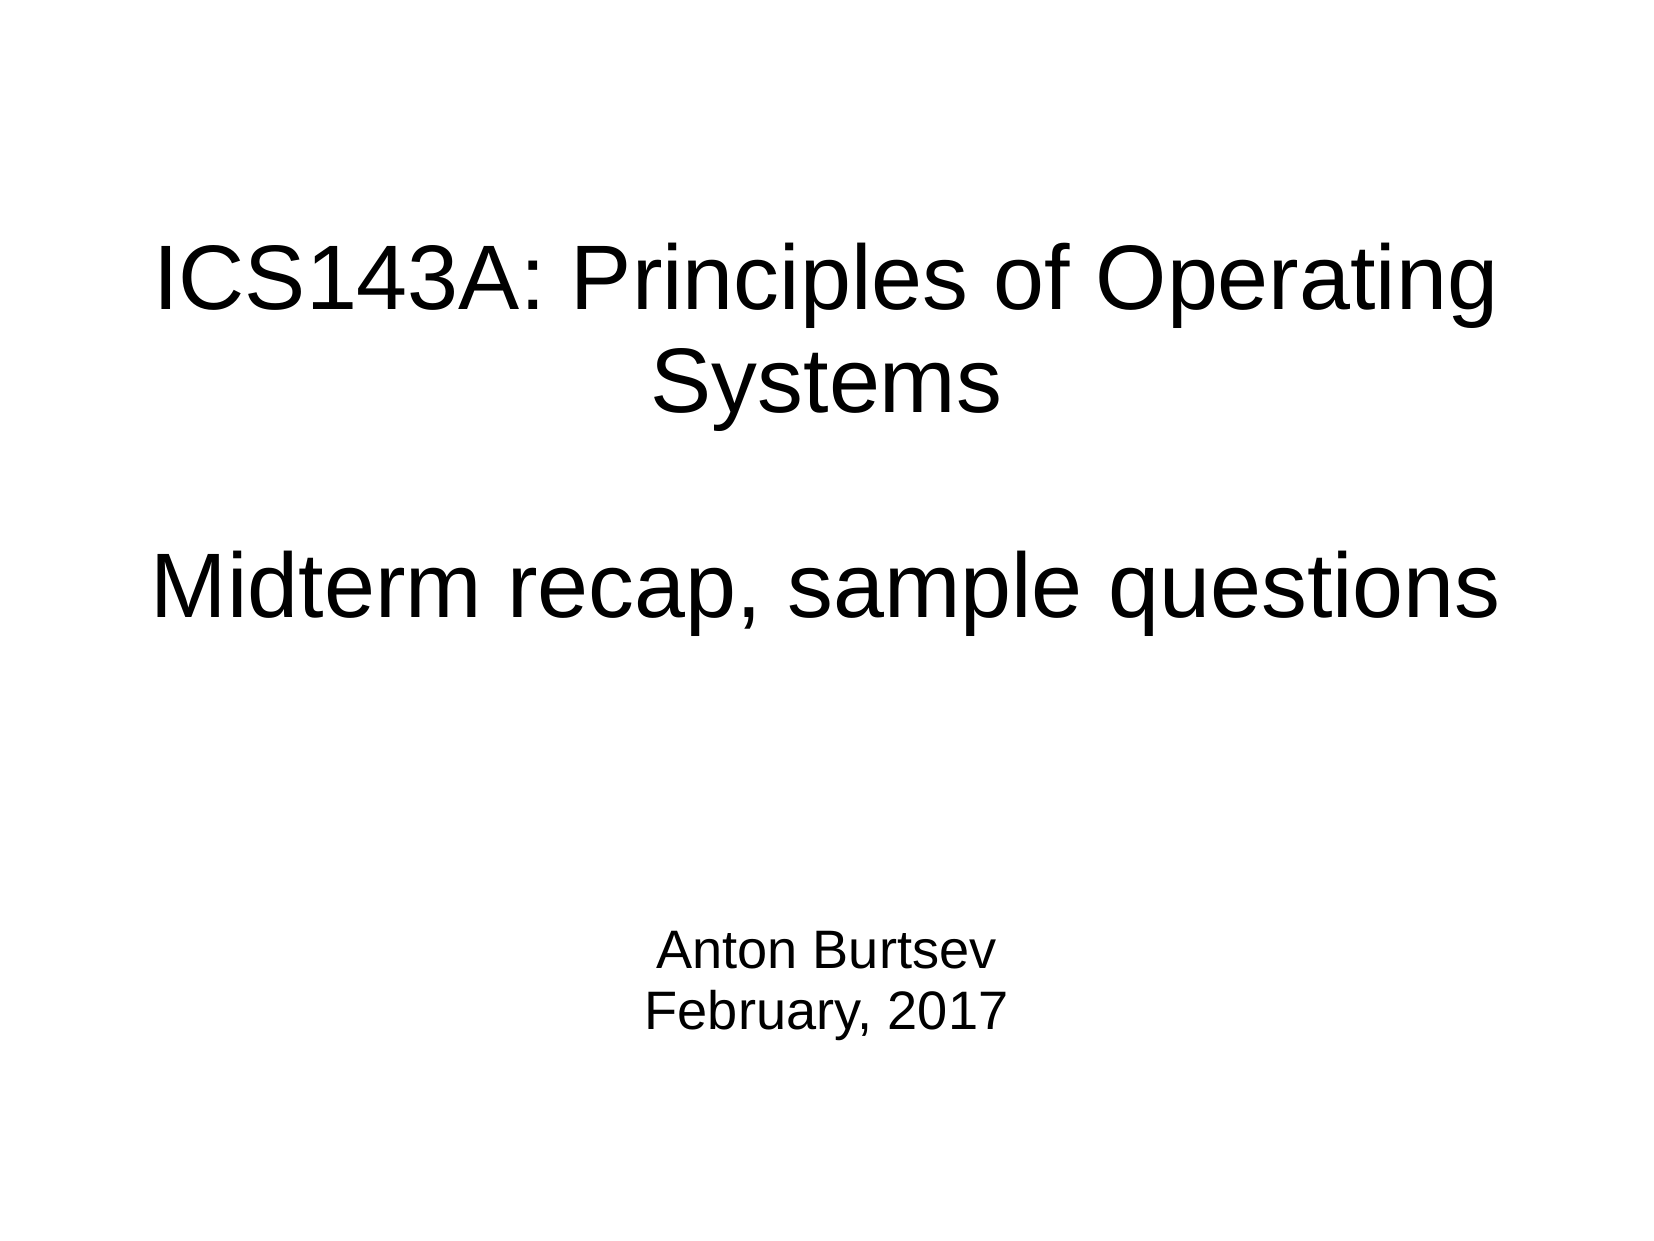

# ICS143A: Principles of Operating Systems Midterm recap, sample questions
Anton Burtsev
February, 2017